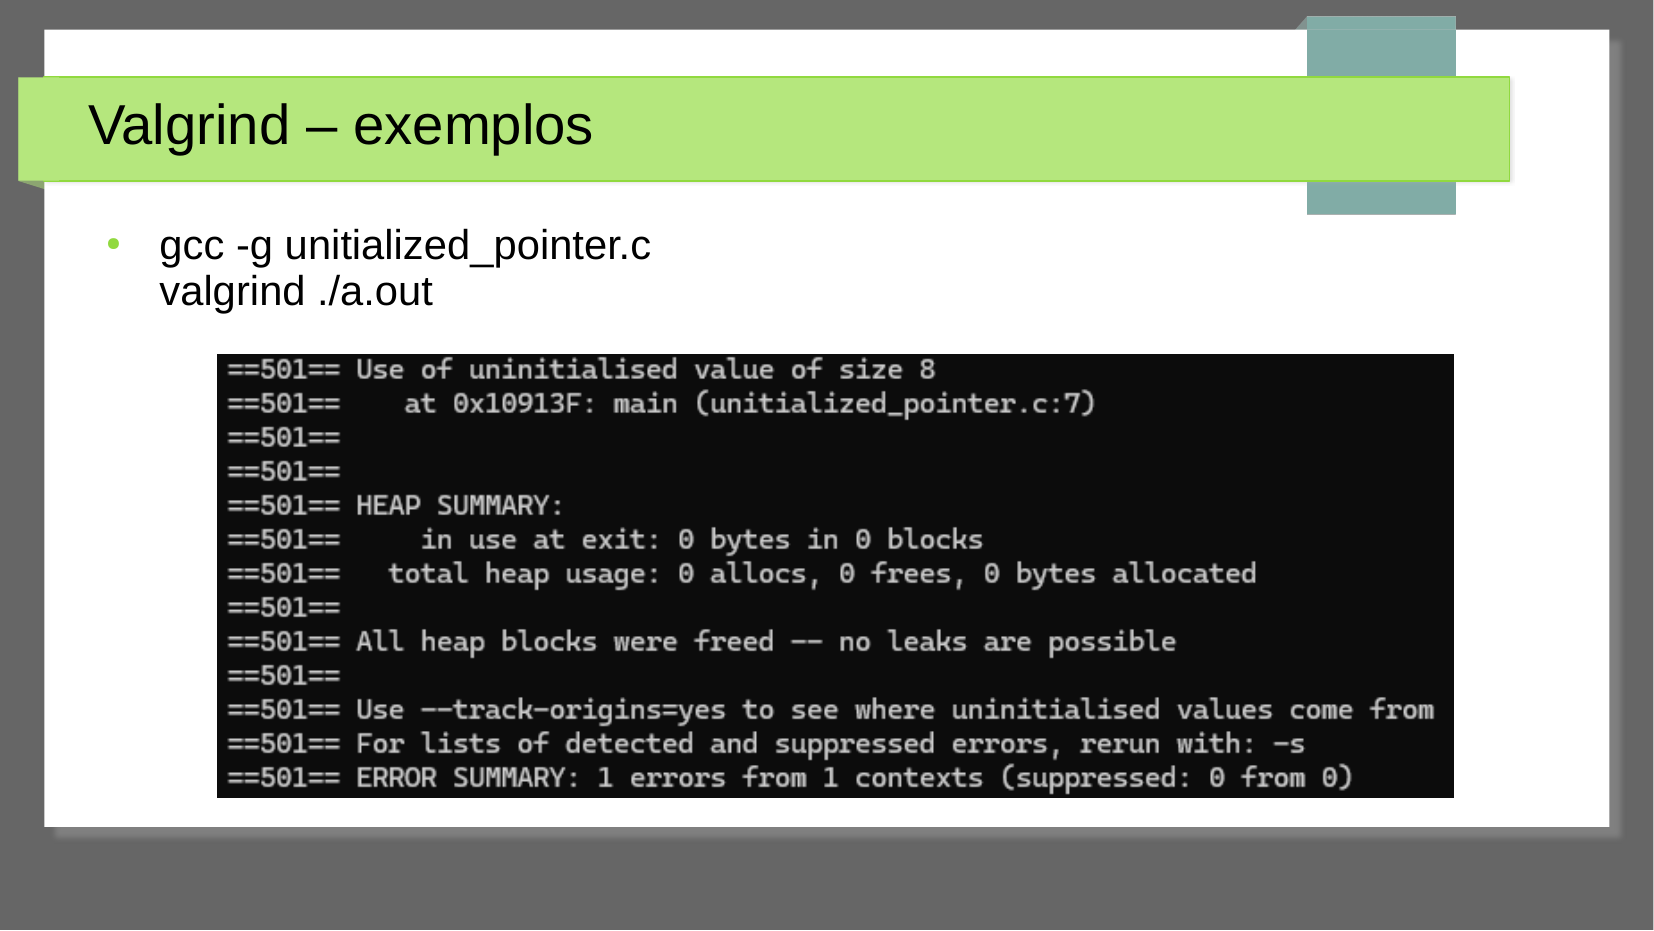

# Valgrind – exemplos
gcc -g unitialized_pointer.c
valgrind ./a.out